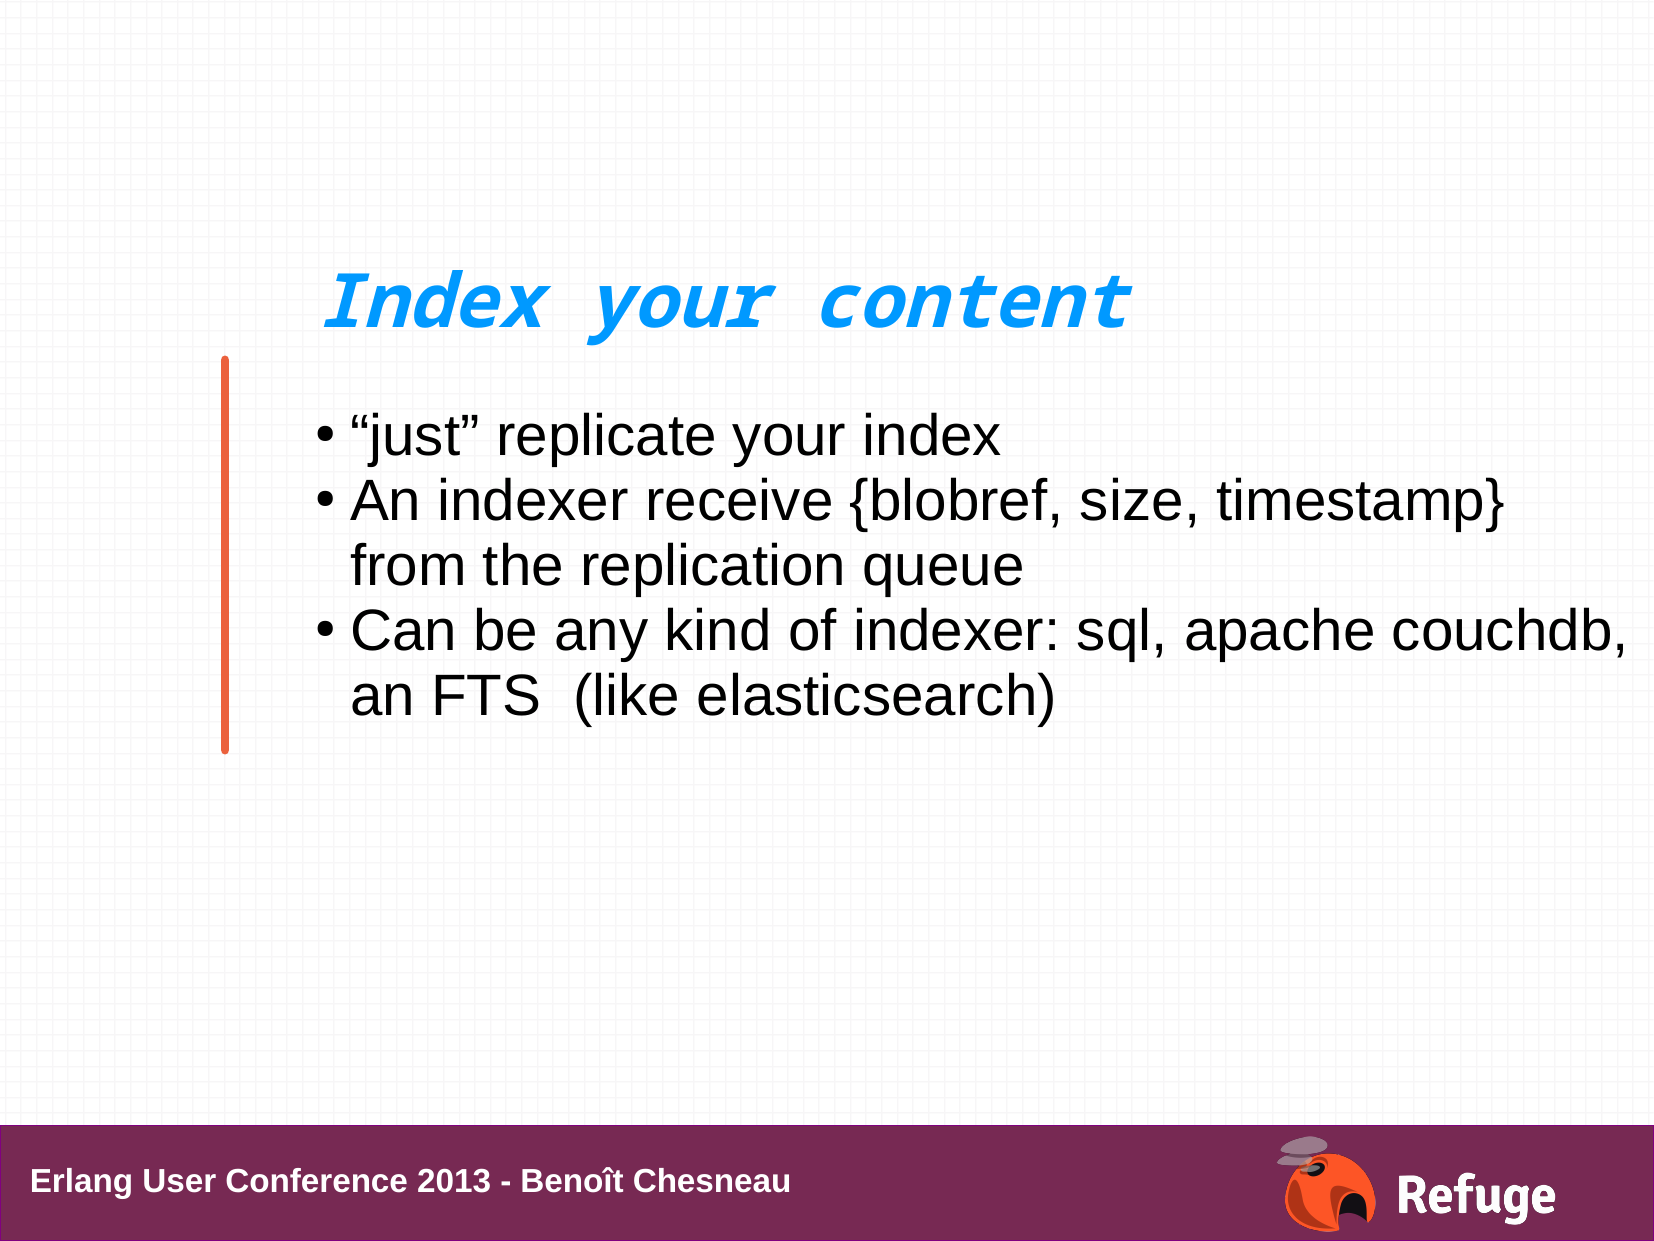

Index your content
“just” replicate your index
An indexer receive {blobref, size, timestamp}
from the replication queue
Can be any kind of indexer: sql, apache couchdb,
an FTS (like elasticsearch)
Erlang User Conference 2013 - Benoît Chesneau